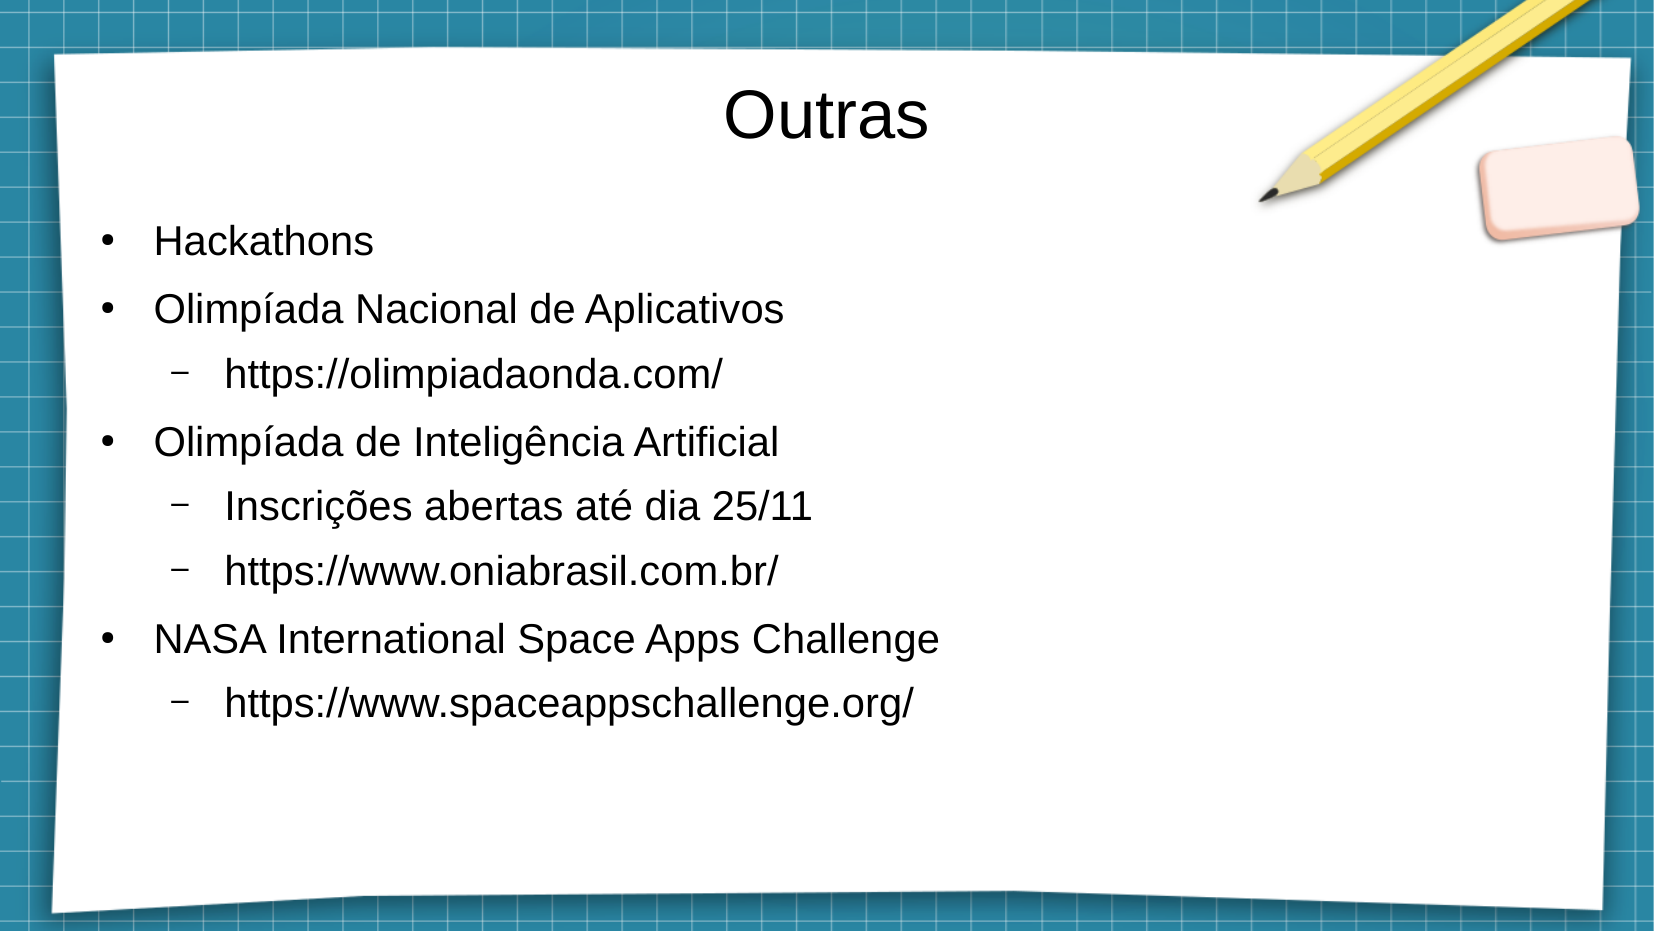

# Outras
Hackathons
Olimpíada Nacional de Aplicativos
https://olimpiadaonda.com/
Olimpíada de Inteligência Artificial
Inscrições abertas até dia 25/11
https://www.oniabrasil.com.br/
NASA International Space Apps Challenge
https://www.spaceappschallenge.org/